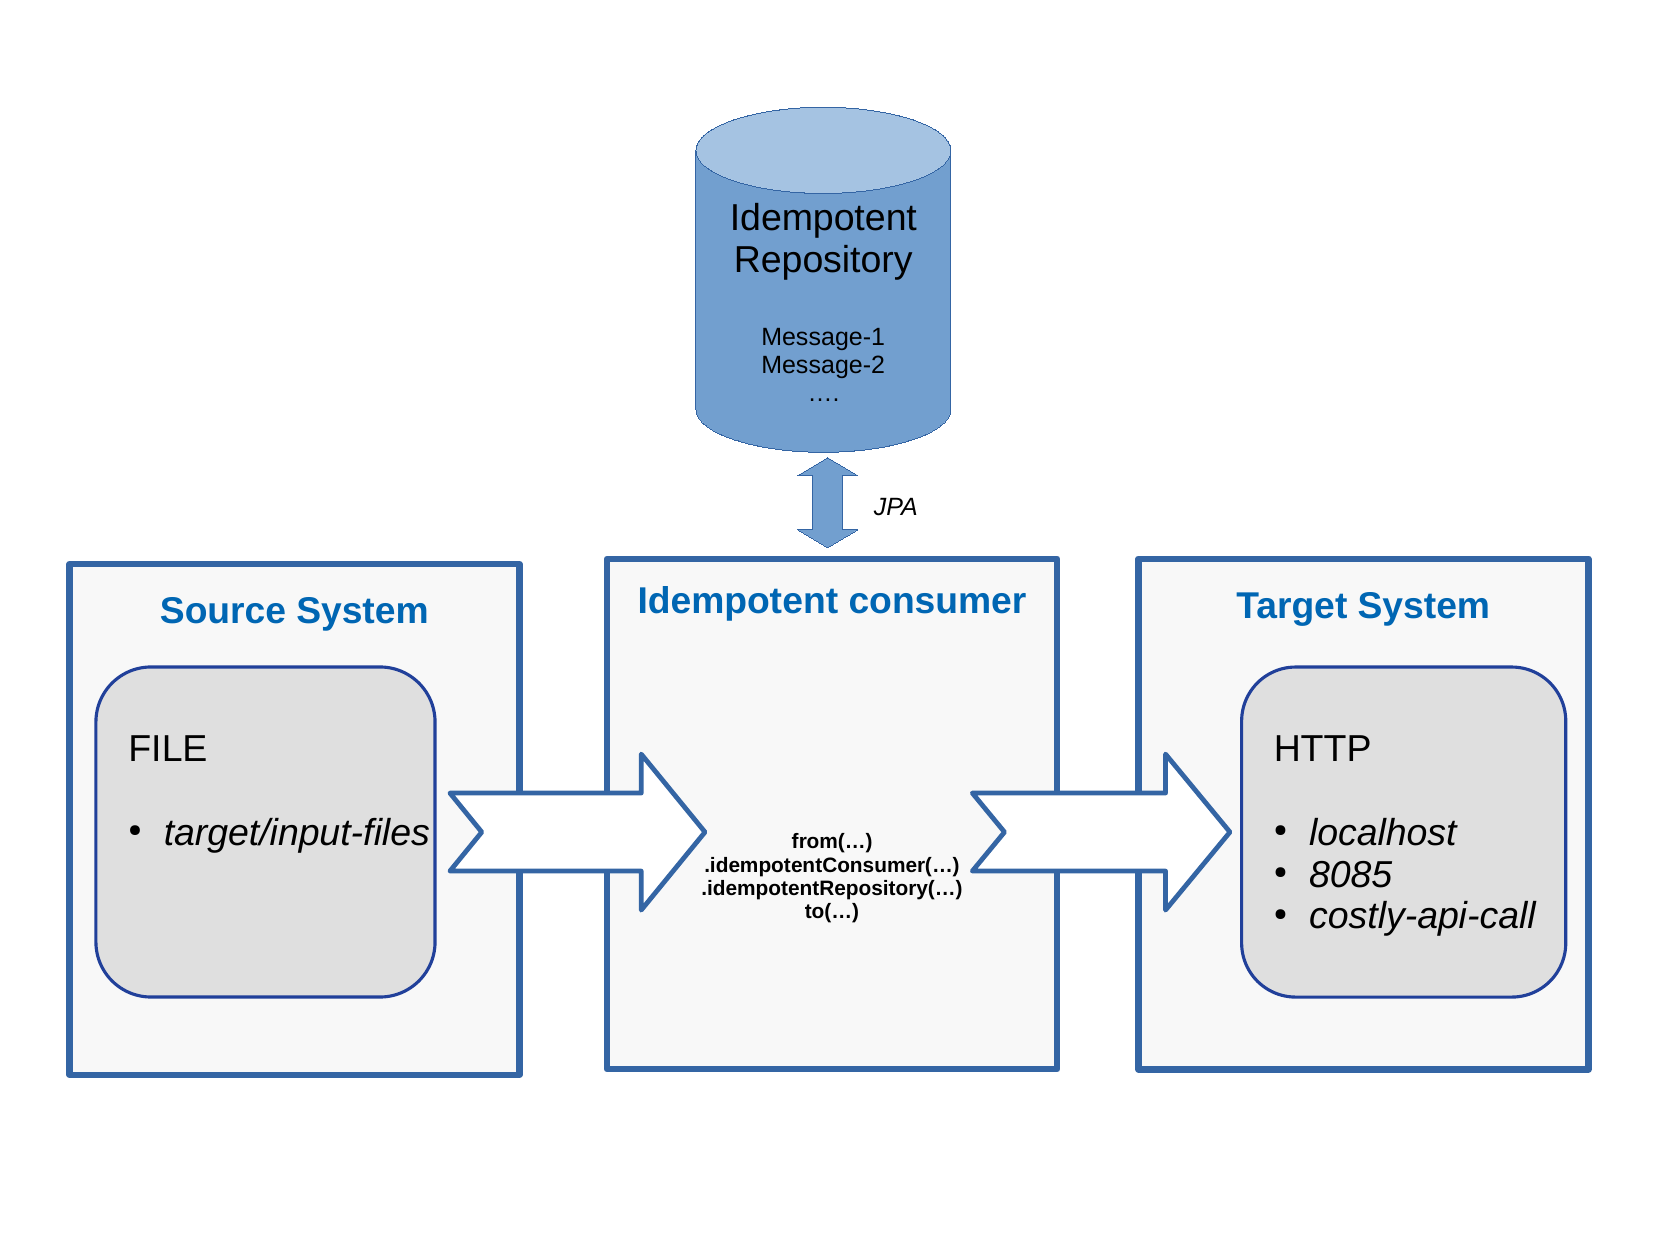

Idempotent
Repository
Message-1
Message-2
….
 JPA
Target System
Idempotent consumer
from(…)
.idempotentConsumer(…)
.idempotentRepository(…)
to(…)
Source System
FILE
target/input-files
HTTP
localhost
8085
costly-api-call